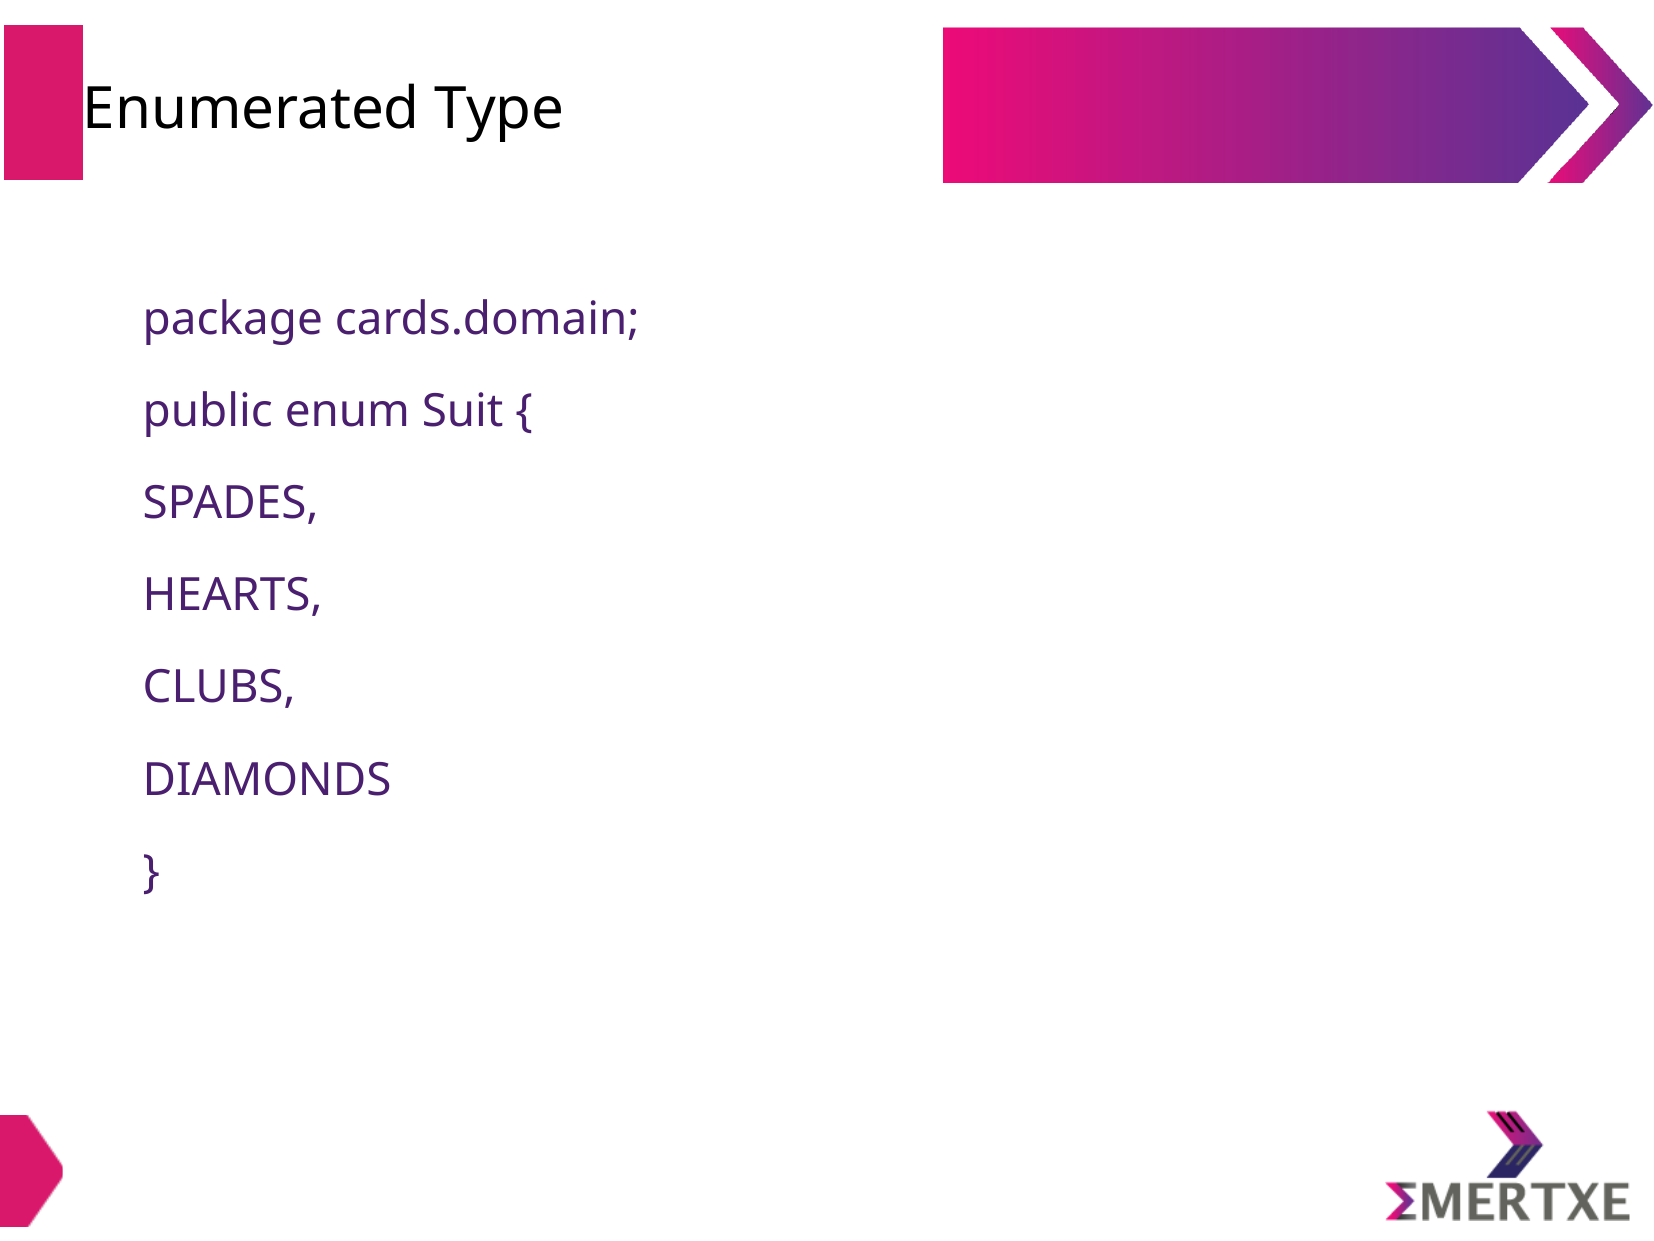

# Enumerated Type
package cards.domain;
public enum Suit {
SPADES,
HEARTS,
CLUBS,
DIAMONDS
}